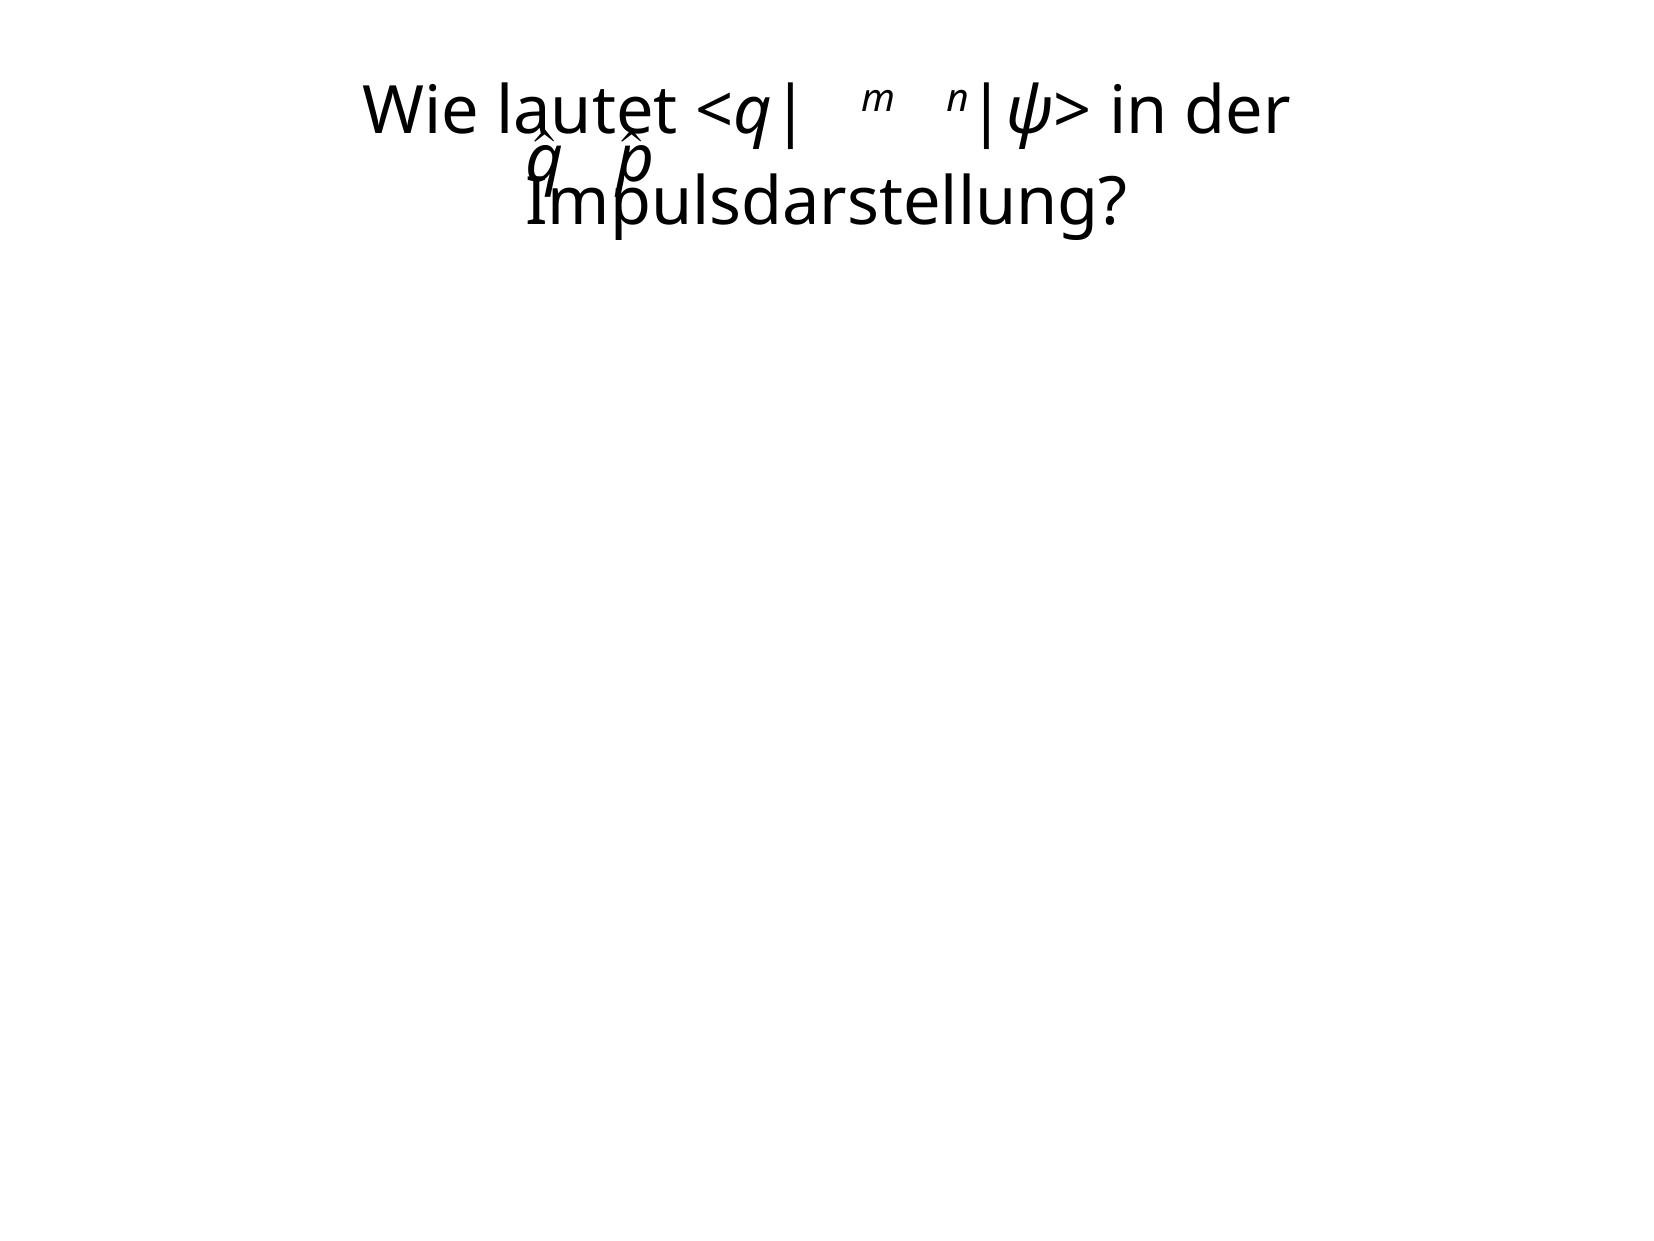

# Wie lautet <q| m n|ψ> in der Impulsdarstellung?